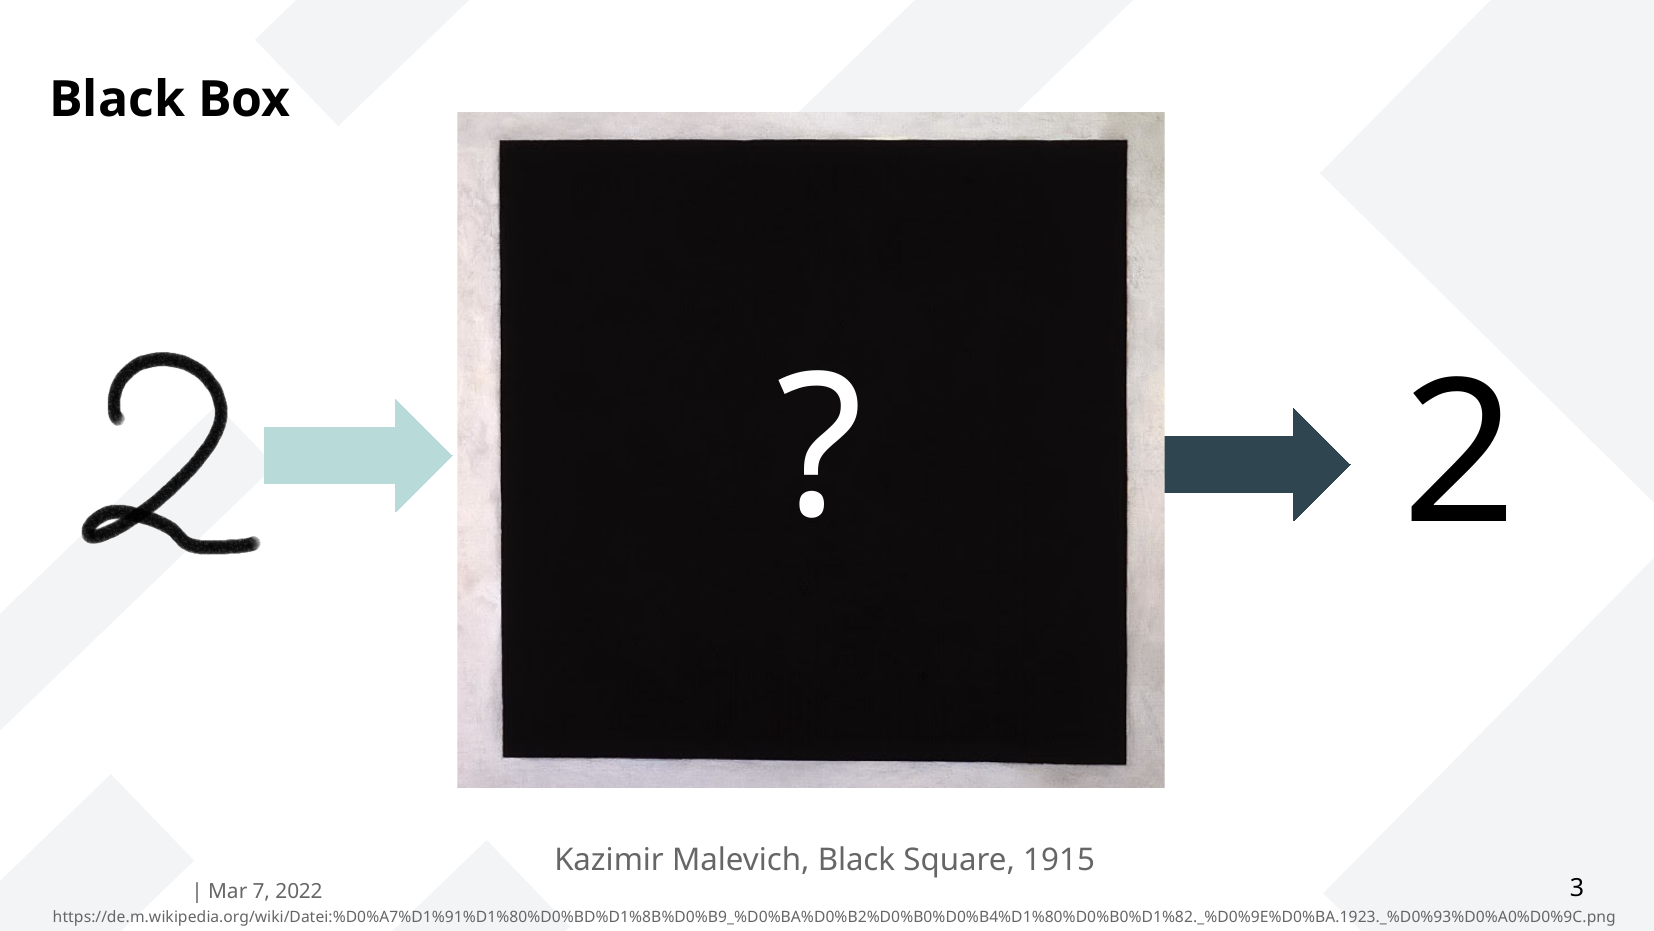

# Black Box
?
2
Kazimir Malevich, Black Square, 1915
https://de.m.wikipedia.org/wiki/Datei:%D0%A7%D1%91%D1%80%D0%BD%D1%8B%D0%B9_%D0%BA%D0%B2%D0%B0%D0%B4%D1%80%D0%B0%D1%82._%D0%9E%D0%BA.1923._%D0%93%D0%A0%D0%9C.png